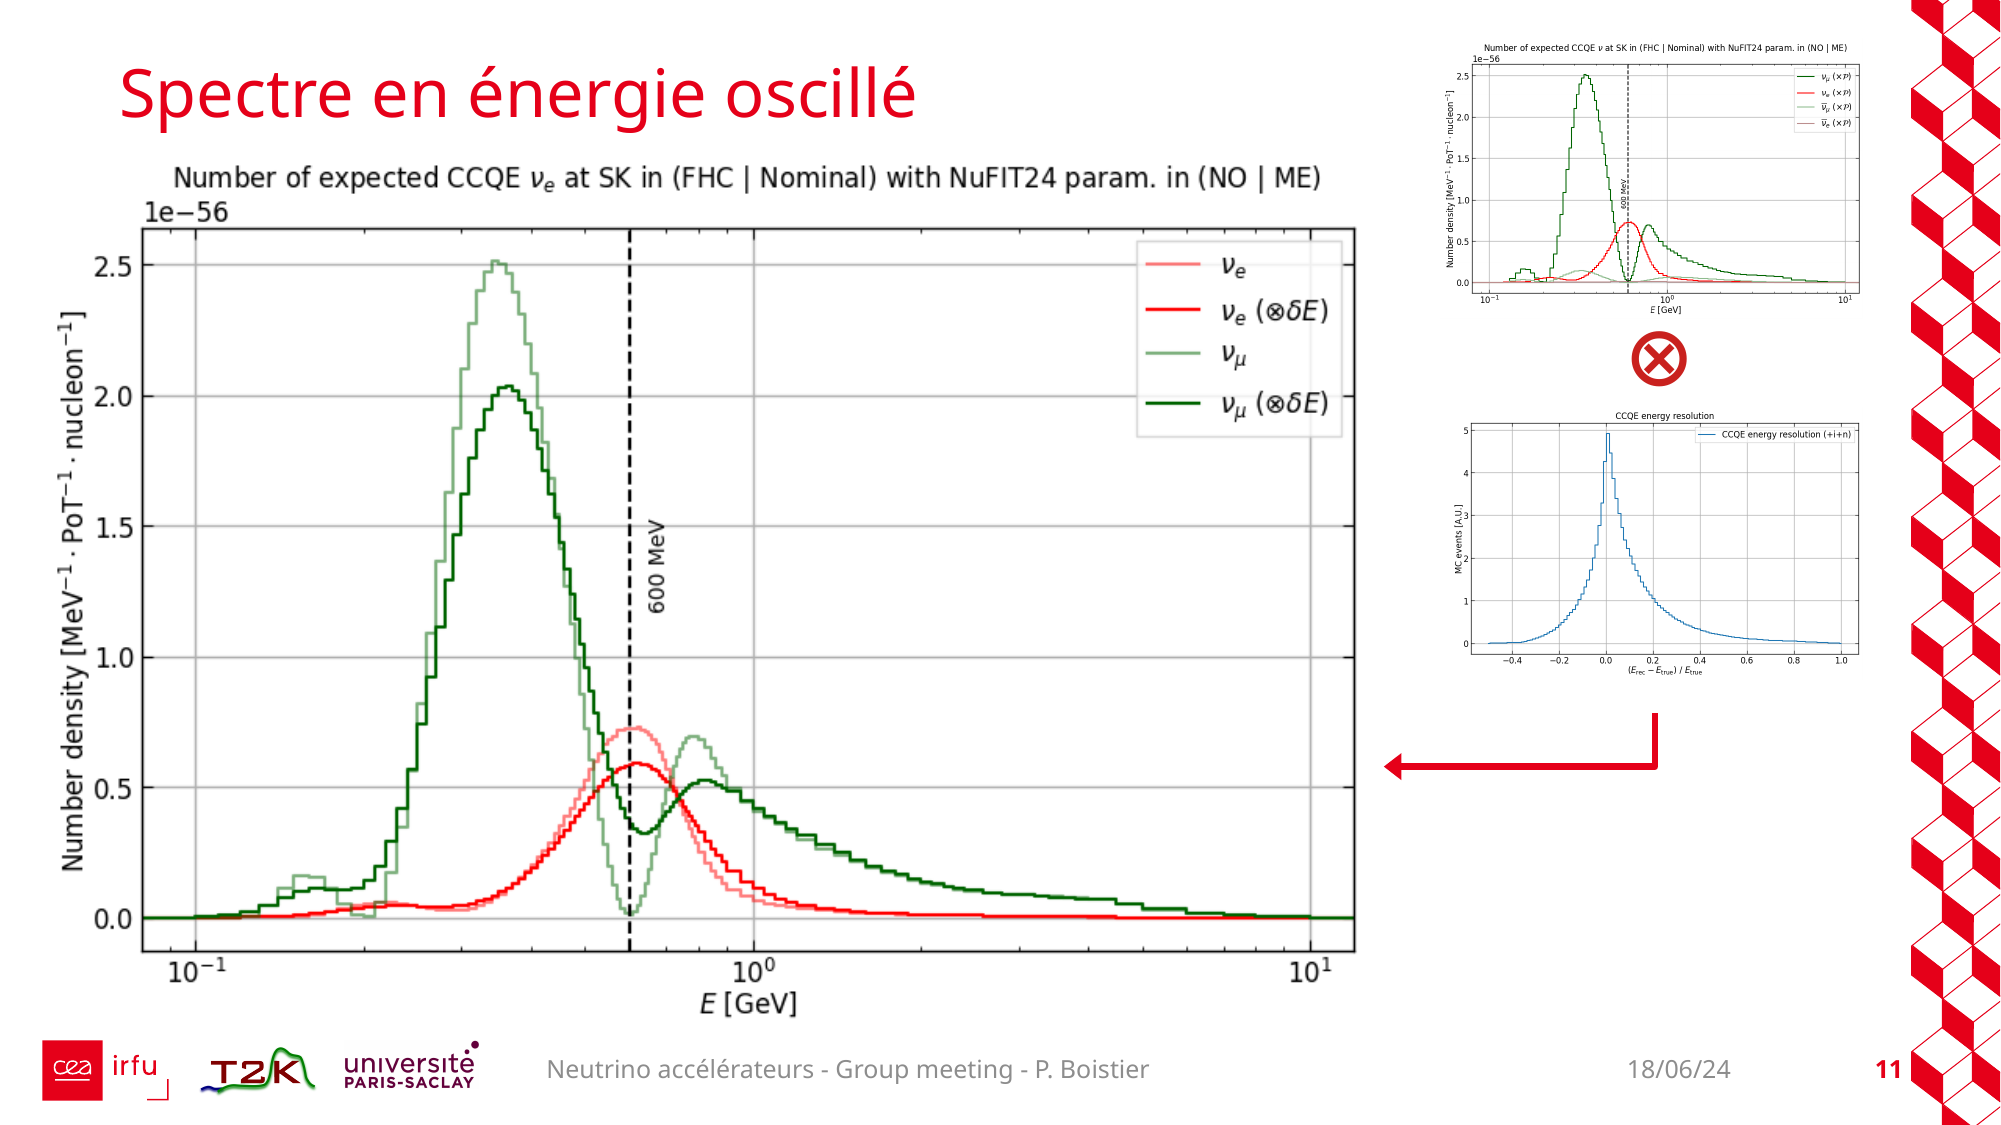

# Spectre en énergie oscillé
⨂
Neutrino accélérateurs - Group meeting - P. Boistier
18/06/24
11